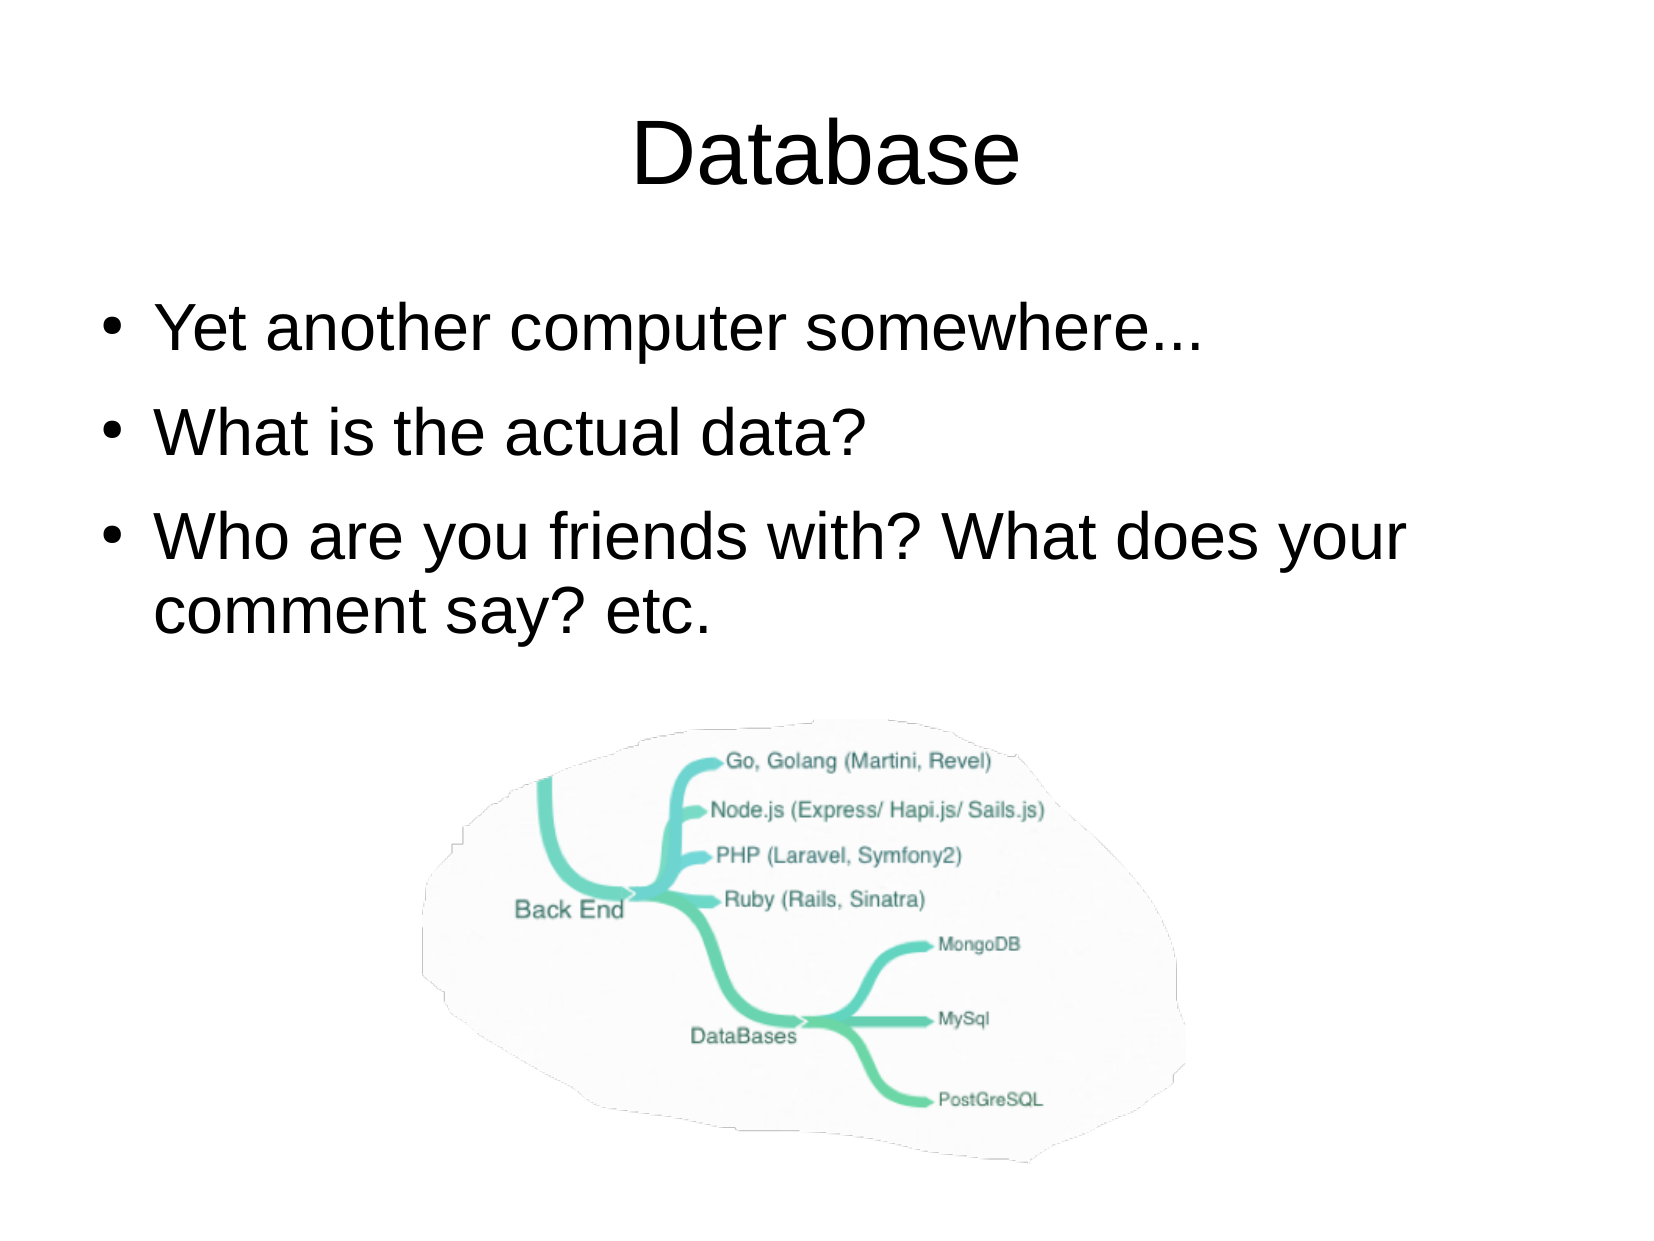

# Database
Yet another computer somewhere...
What is the actual data?
Who are you friends with? What does your comment say? etc.